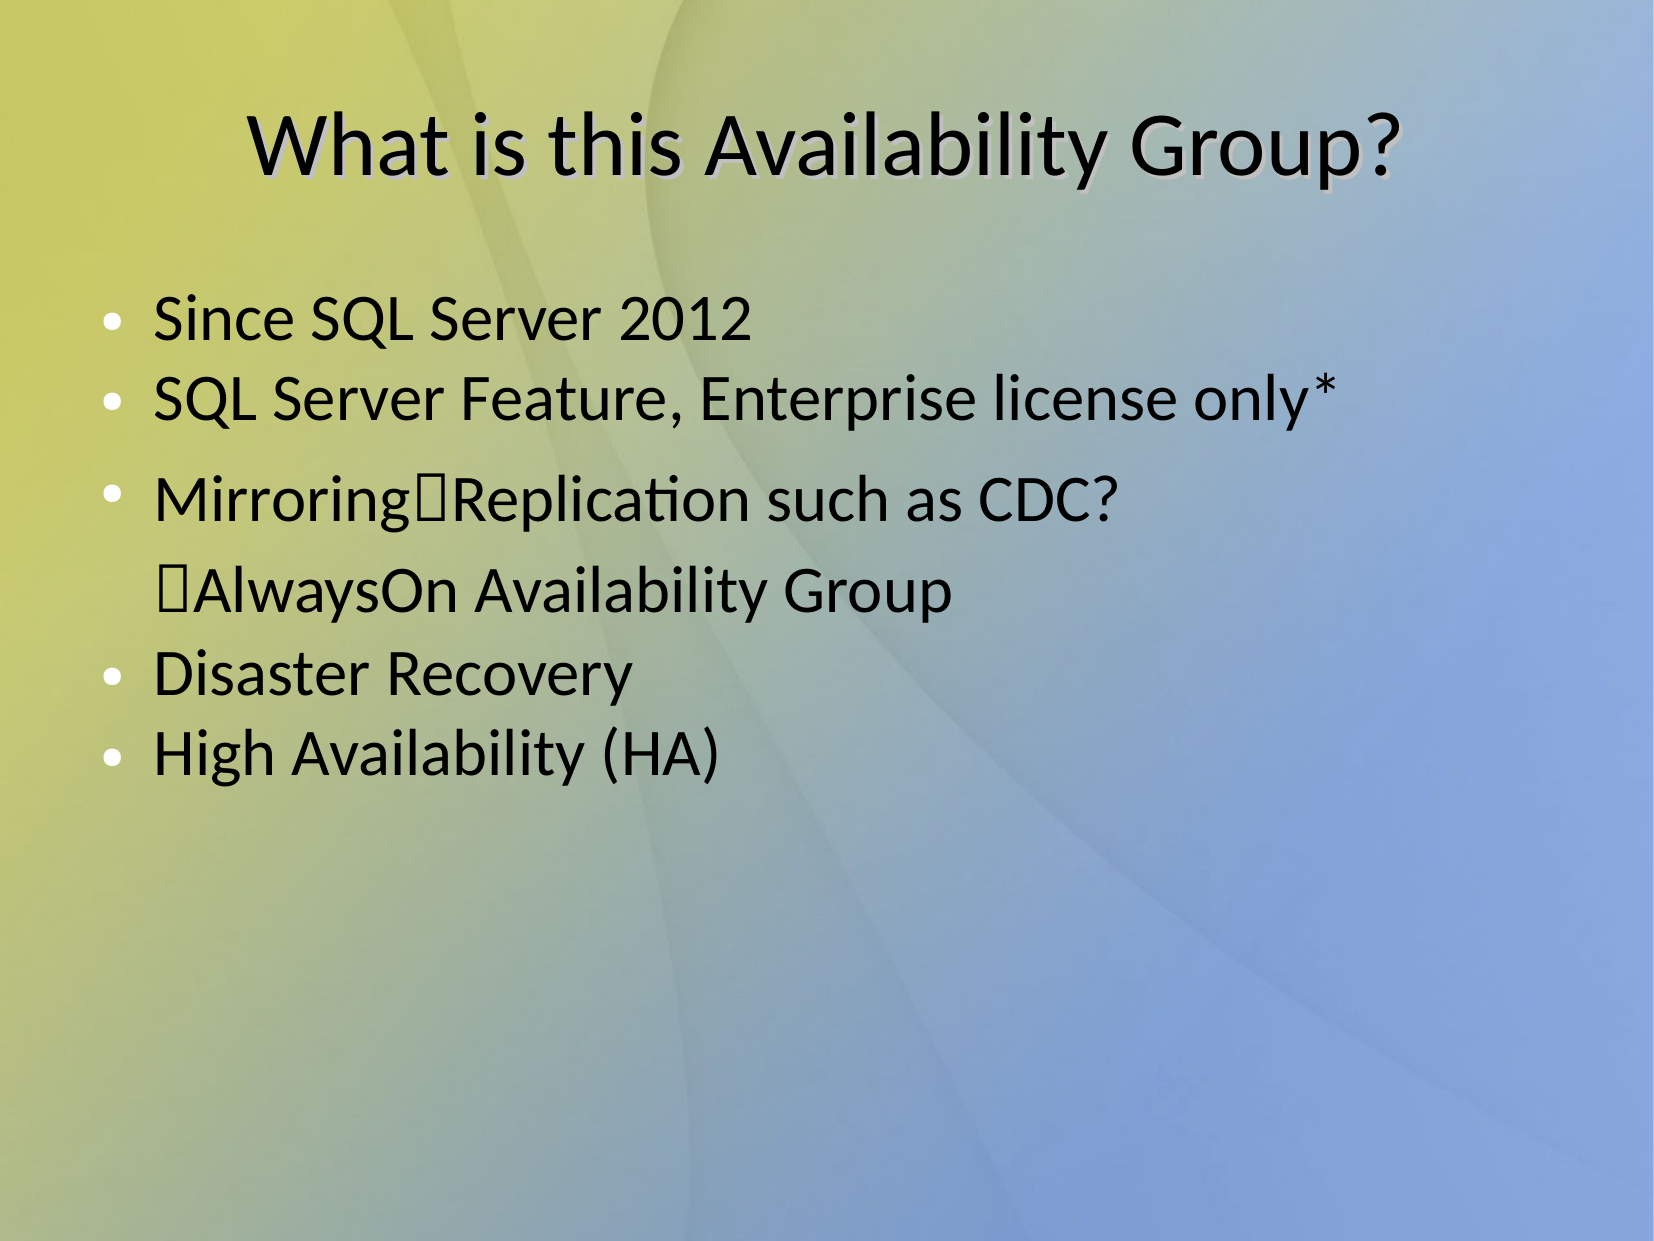

# What is this Availability Group?
Since SQL Server 2012
SQL Server Feature, Enterprise license only*
MirroringReplication such as CDC? 		 AlwaysOn Availability Group
Disaster Recovery
High Availability (HA)